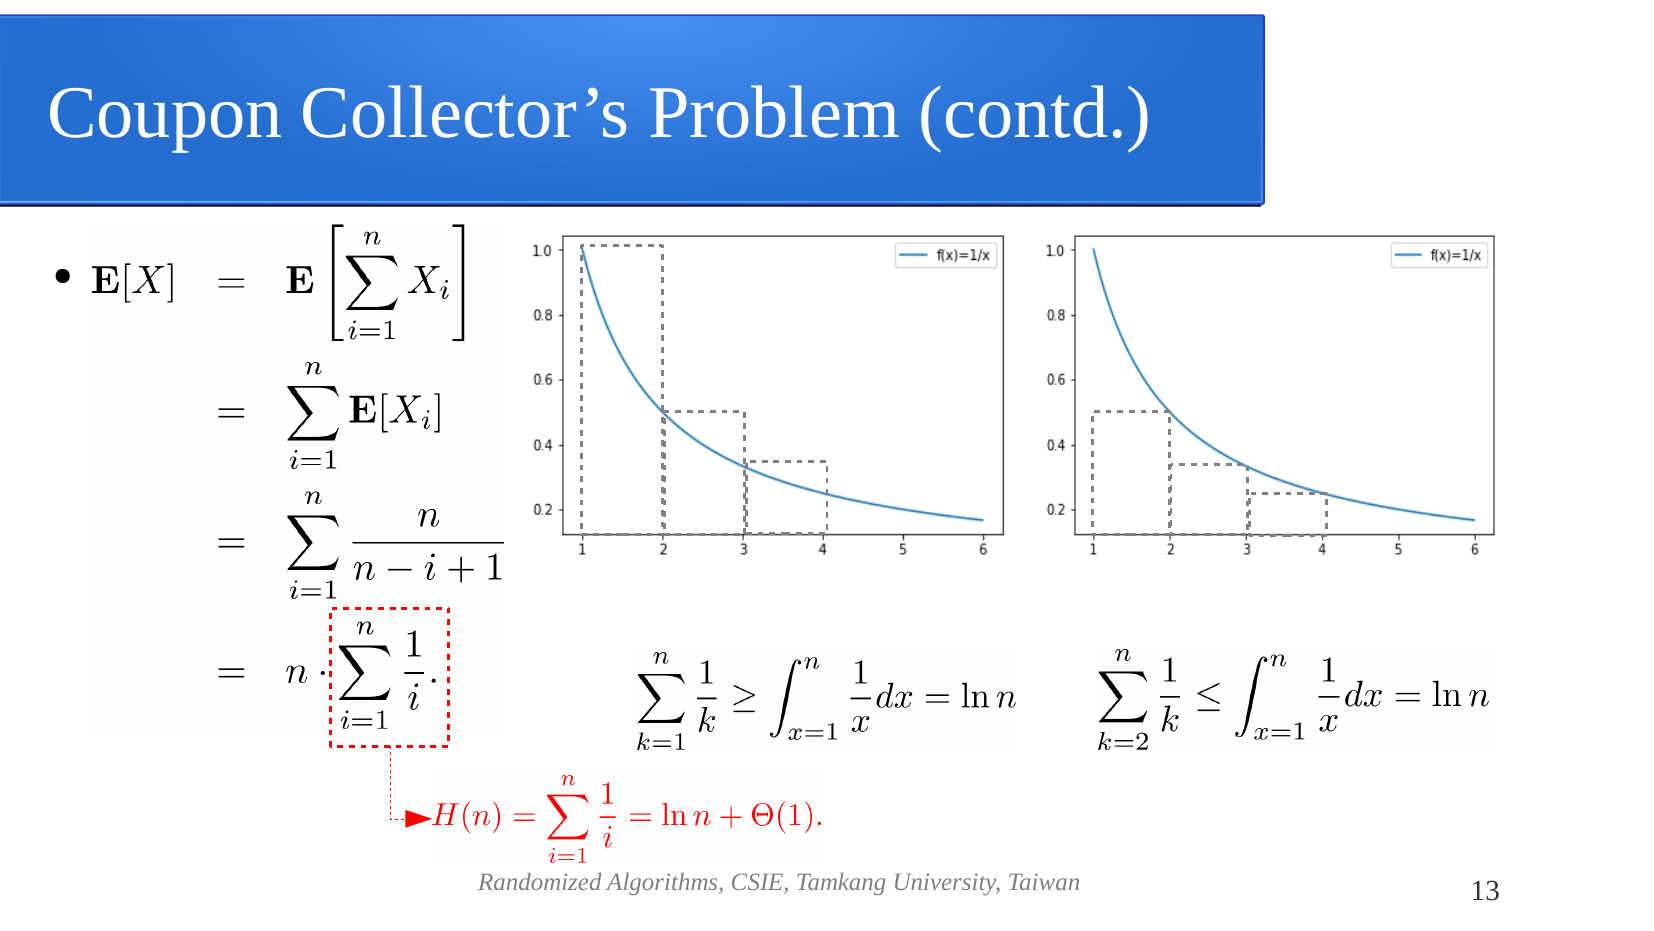

# Coupon Collector’s Problem (contd.)
Randomized Algorithms, CSIE, Tamkang University, Taiwan
13